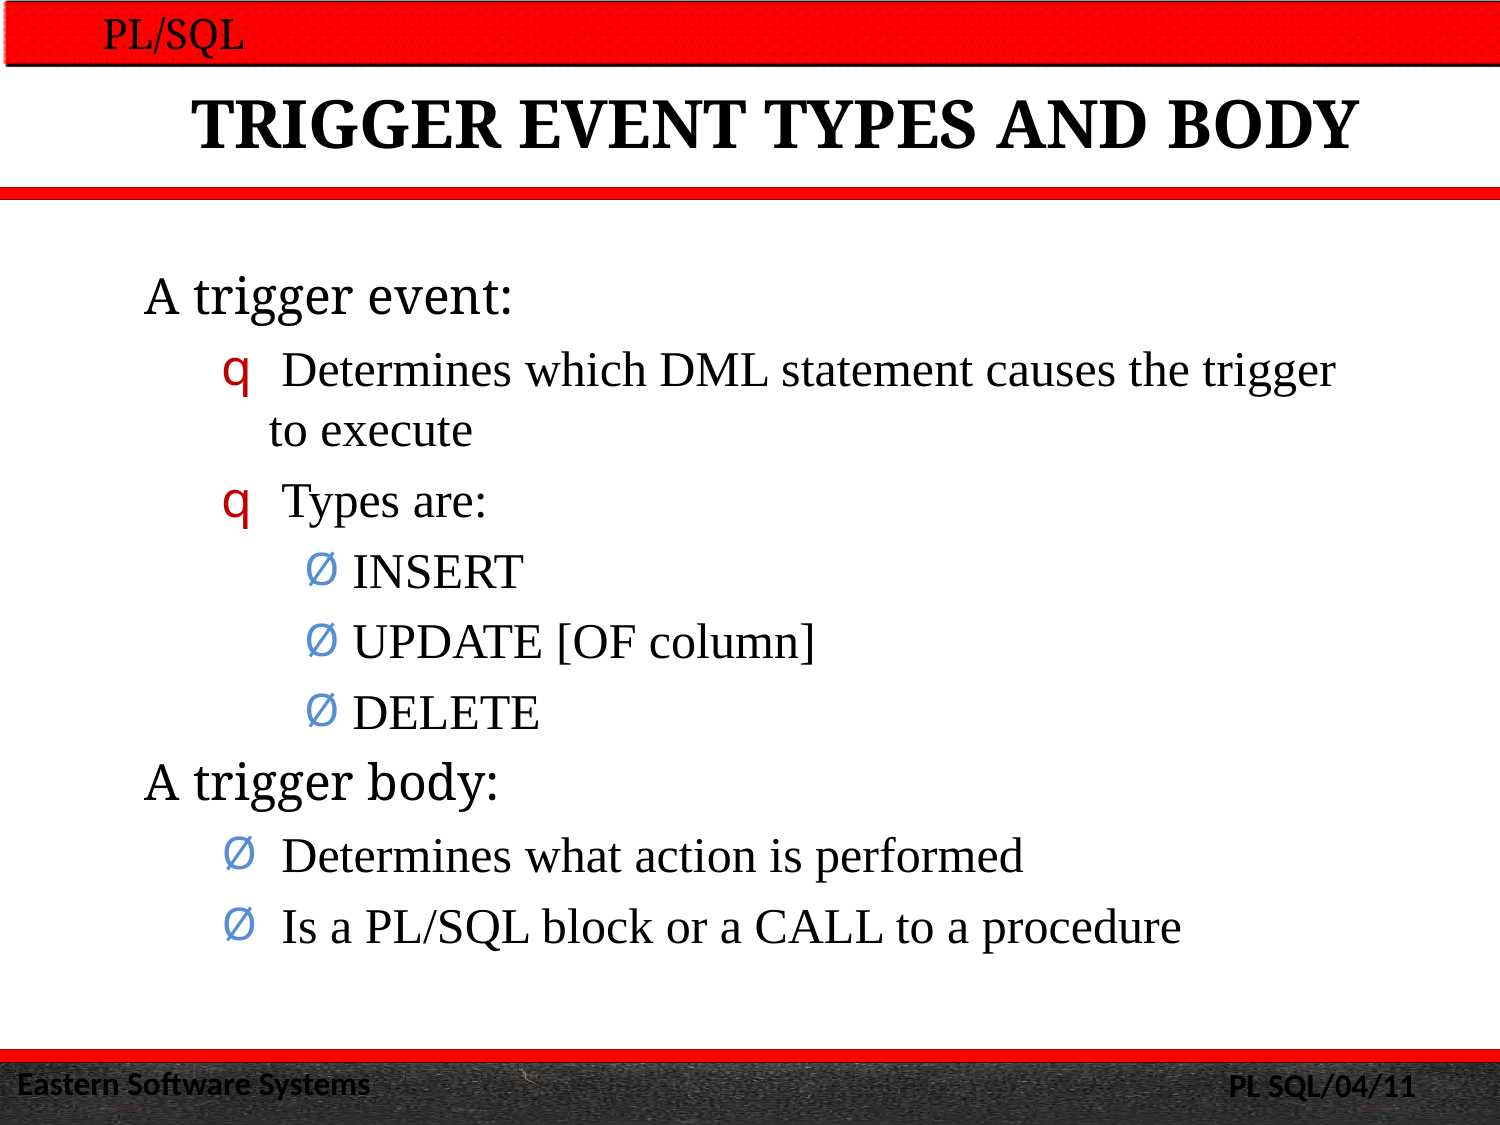

PL/SQL
 TRIGGER EVENT TYPES AND BODY
A trigger event:
 Determines which DML statement causes the trigger to execute
 Types are:
 INSERT
 UPDATE [OF column]
 DELETE
A trigger body:
 Determines what action is performed
 Is a PL/SQL block or a CALL to a procedure
Eastern Software Systems
				 PL SQL/04/11